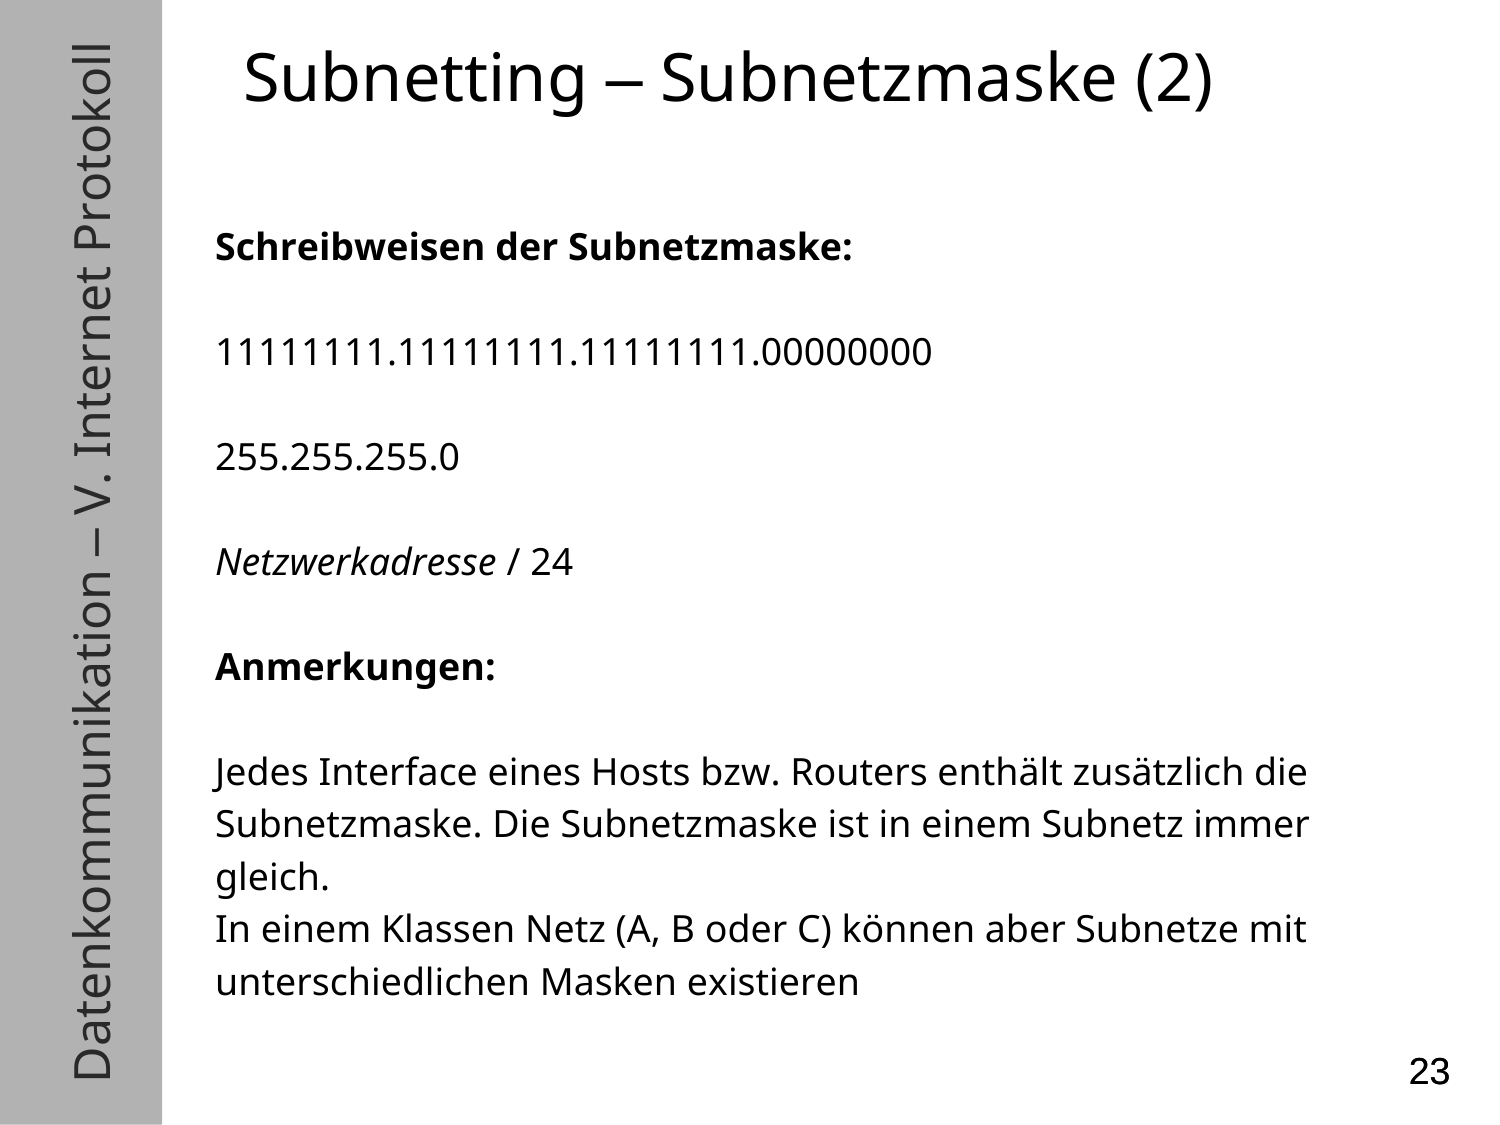

Subnetting – Subnetzmaske (2)
Schreibweisen der Subnetzmaske:
11111111.11111111.11111111.00000000
255.255.255.0
Netzwerkadresse / 24
Anmerkungen:
Jedes Interface eines Hosts bzw. Routers enthält zusätzlich die Subnetzmaske. Die Subnetzmaske ist in einem Subnetz immer gleich.
In einem Klassen Netz (A, B oder C) können aber Subnetze mit unterschiedlichen Masken existieren
Datenkommunikation – V. Internet Protokoll